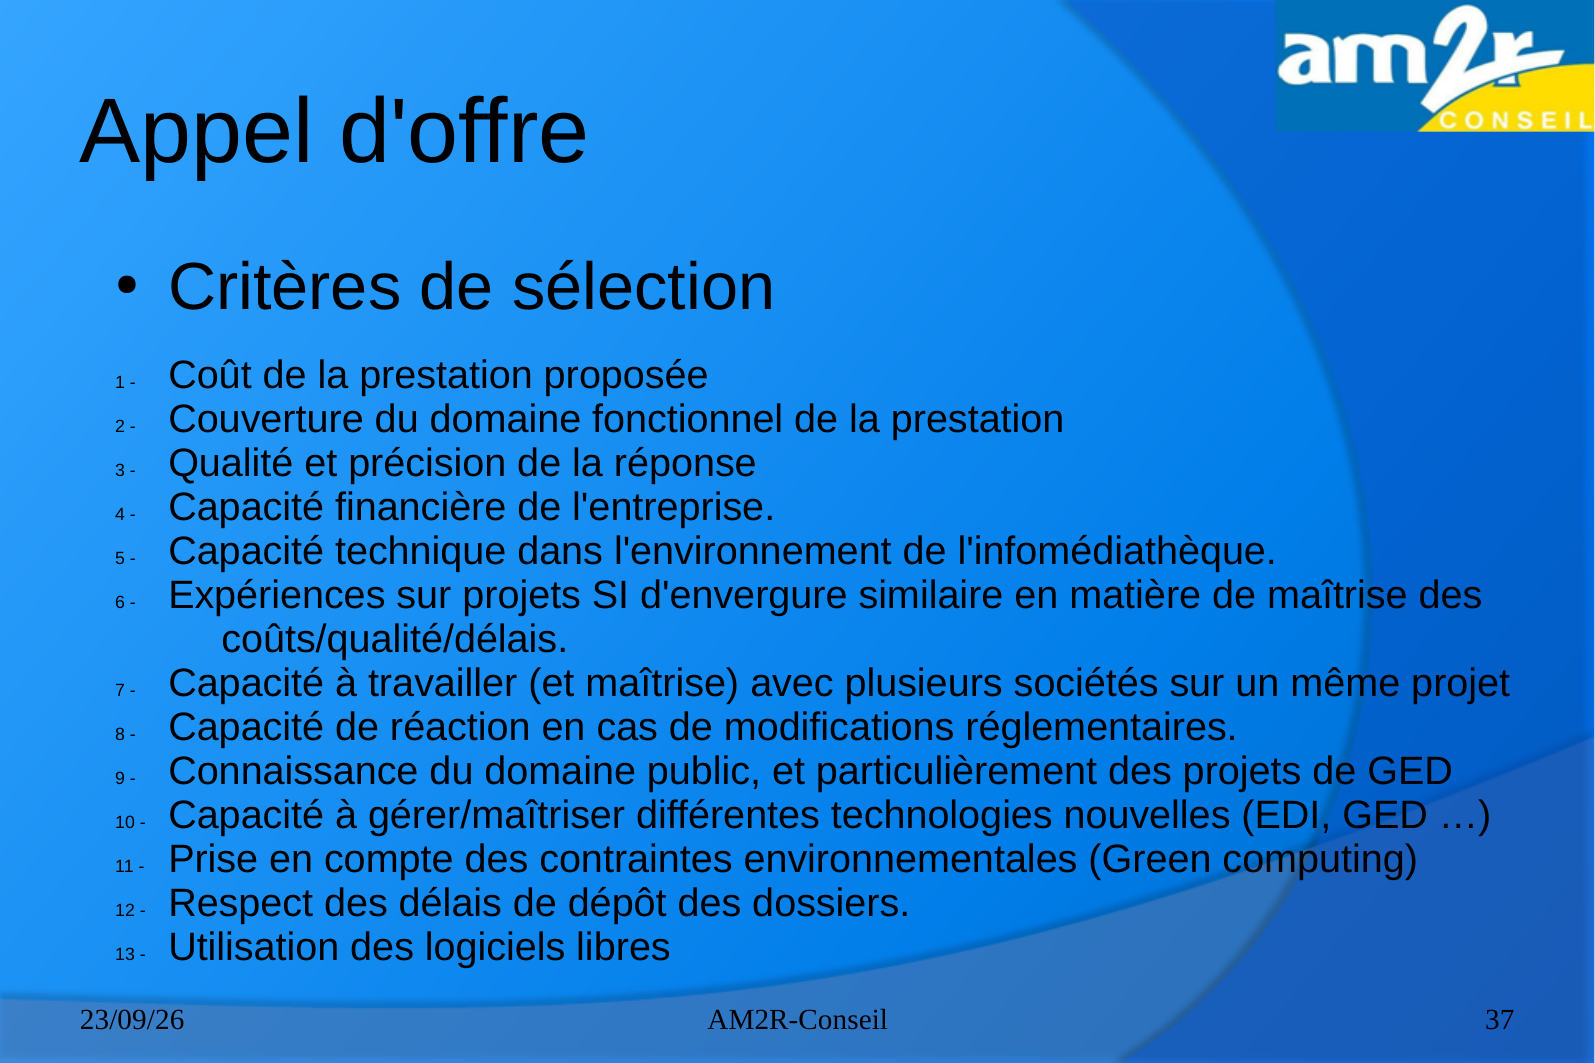

# Appel d'offre
Critères de sélection
Coût de la prestation proposée
Couverture du domaine fonctionnel de la prestation
Qualité et précision de la réponse
Capacité financière de l'entreprise.
Capacité technique dans l'environnement de l'infomédiathèque.
Expériences sur projets SI d'envergure similaire en matière de maîtrise des coûts/qualité/délais.
Capacité à travailler (et maîtrise) avec plusieurs sociétés sur un même projet
Capacité de réaction en cas de modifications réglementaires.
Connaissance du domaine public, et particulièrement des projets de GED
Capacité à gérer/maîtriser différentes technologies nouvelles (EDI, GED …)
Prise en compte des contraintes environnementales (Green computing)
Respect des délais de dépôt des dossiers.
Utilisation des logiciels libres
AM2R-Conseil
37